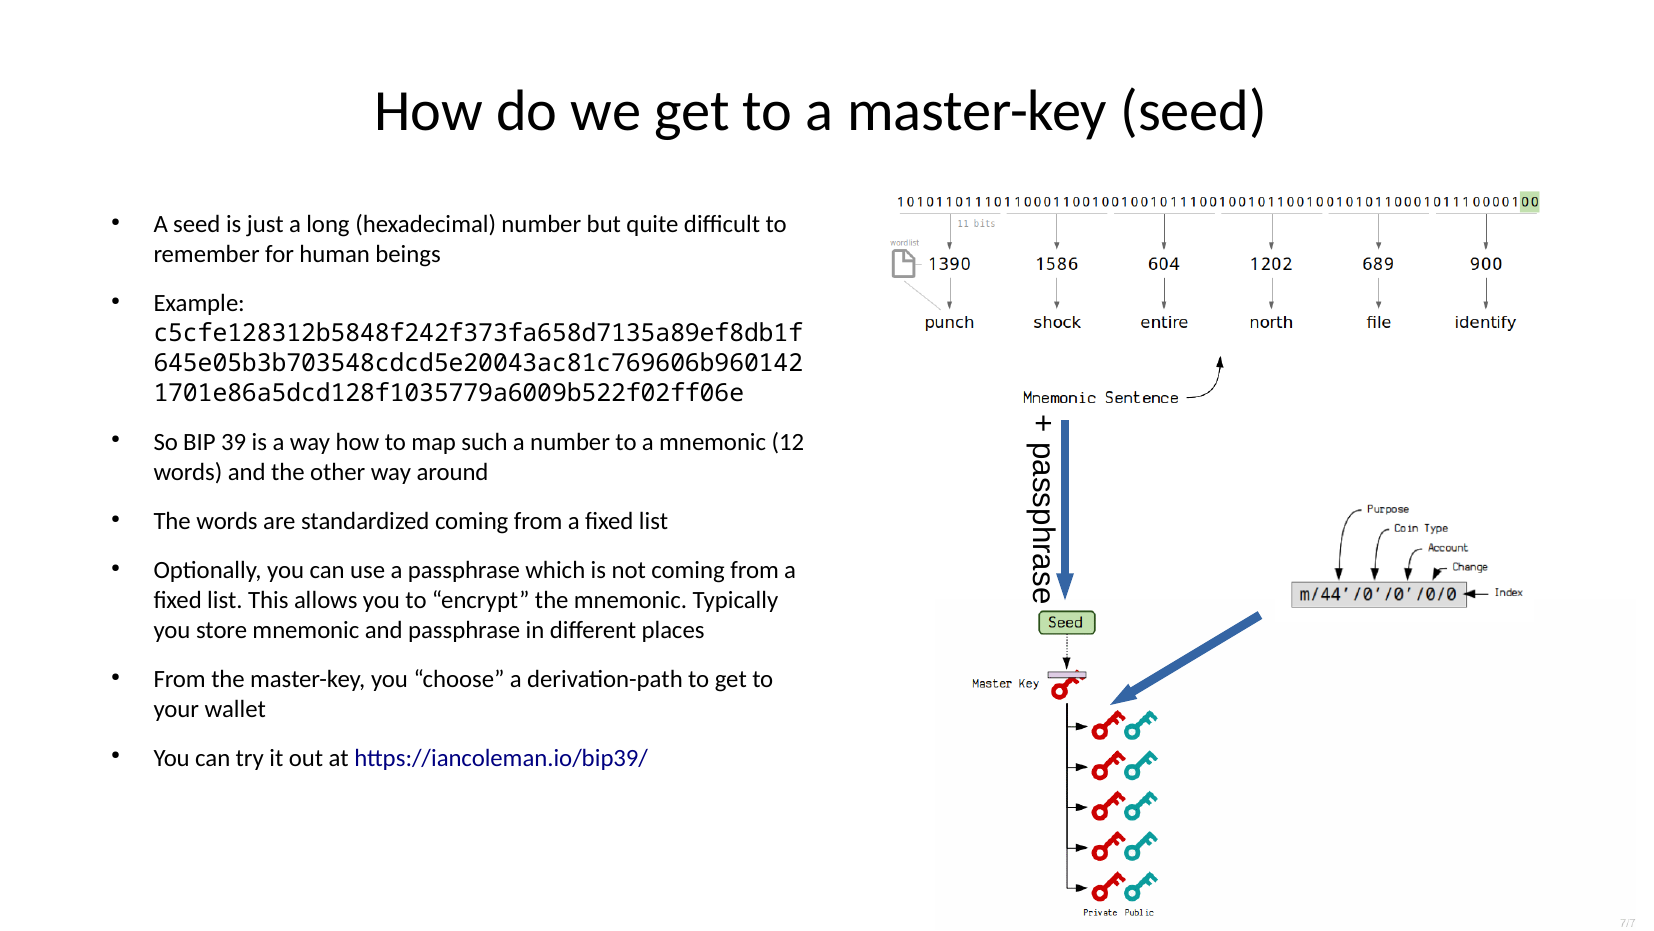

# How do we get to a master-key (seed)
A seed is just a long (hexadecimal) number but quite difficult to remember for human beings
Example: c5cfe128312b5848f242f373fa658d7135a89ef8db1f645e05b3b703548cdcd5e20043ac81c769606b9601421701e86a5dcd128f1035779a6009b522f02ff06e
So BIP 39 is a way how to map such a number to a mnemonic (12 words) and the other way around
The words are standardized coming from a fixed list
Optionally, you can use a passphrase which is not coming from a fixed list. This allows you to “encrypt” the mnemonic. Typically you store mnemonic and passphrase in different places
From the master-key, you “choose” a derivation-path to get to your wallet
You can try it out at https://iancoleman.io/bip39/
+ passphrase